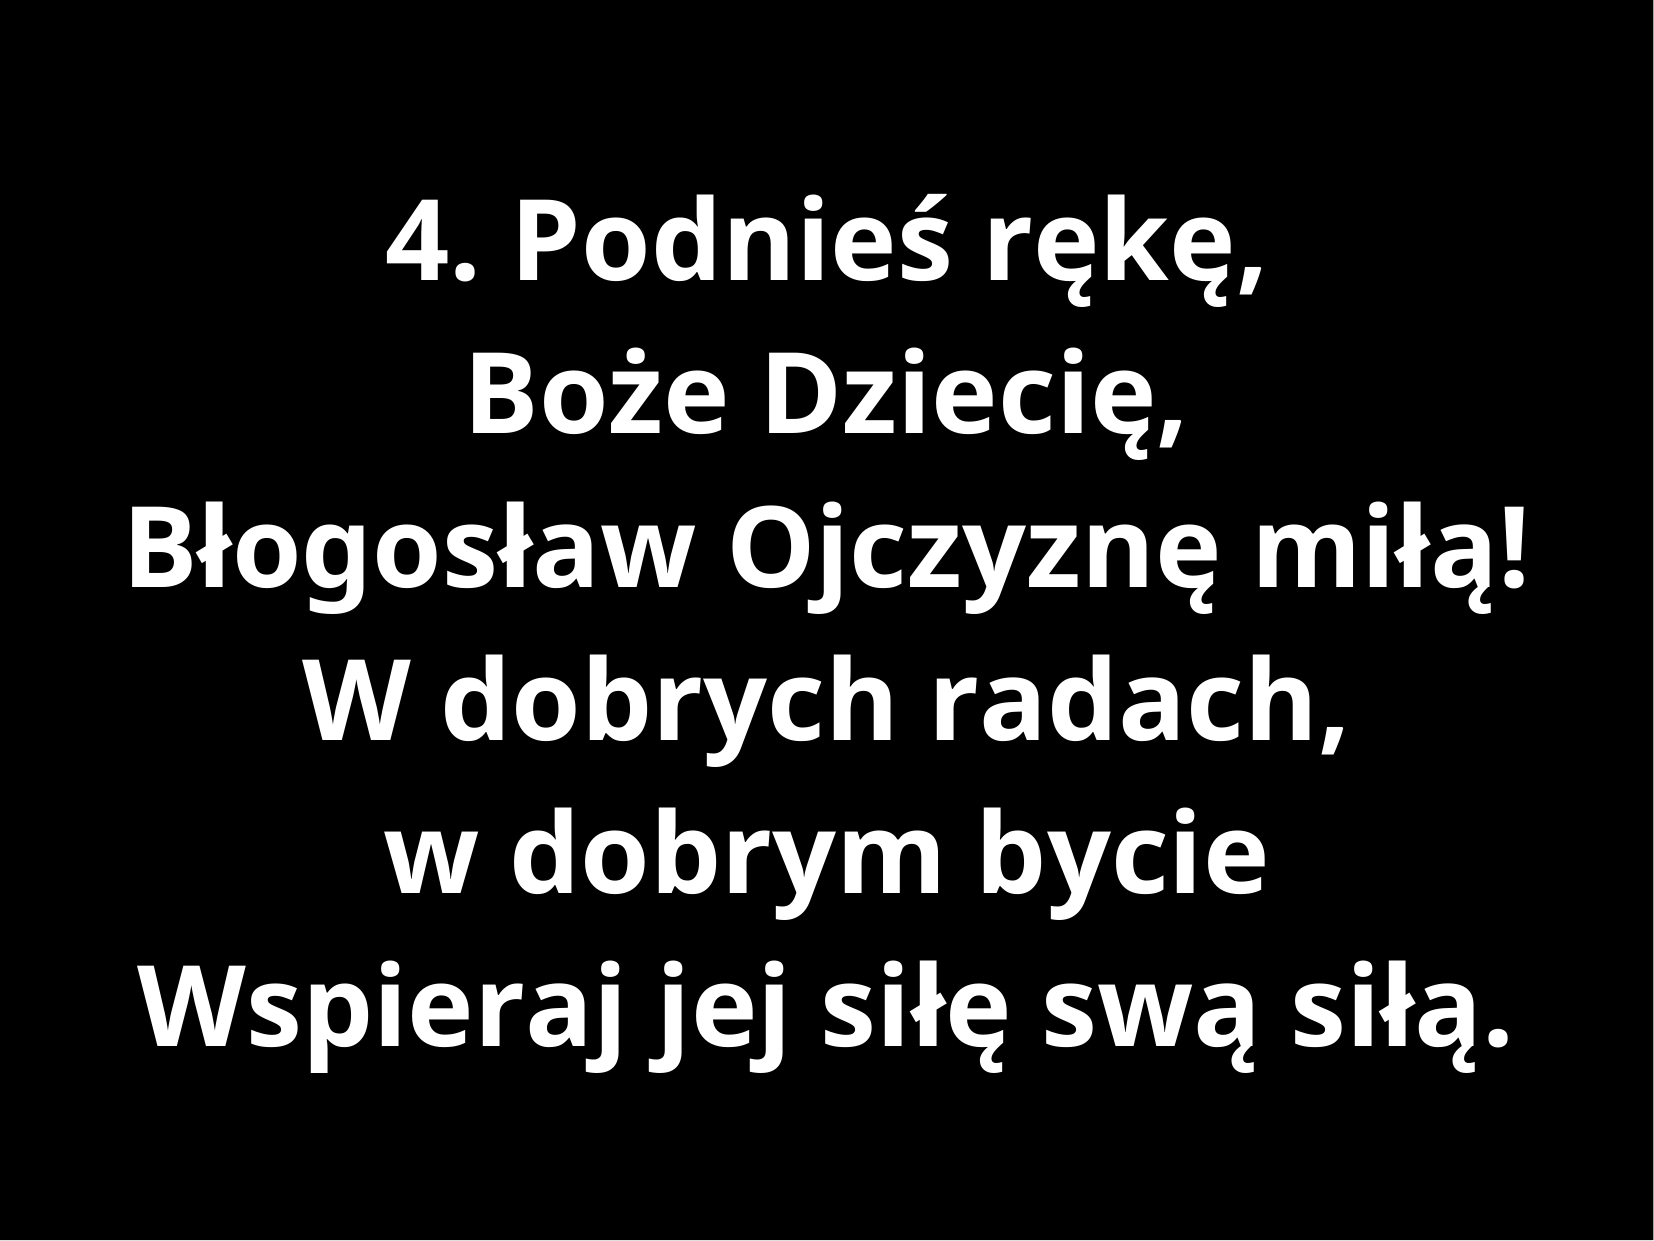

# 4. Podnieś rękę, Boże Dziecię, Błogosław Ojczyznę miłą! W dobrych radach, w dobrym bycie Wspieraj jej siłę swą siłą.